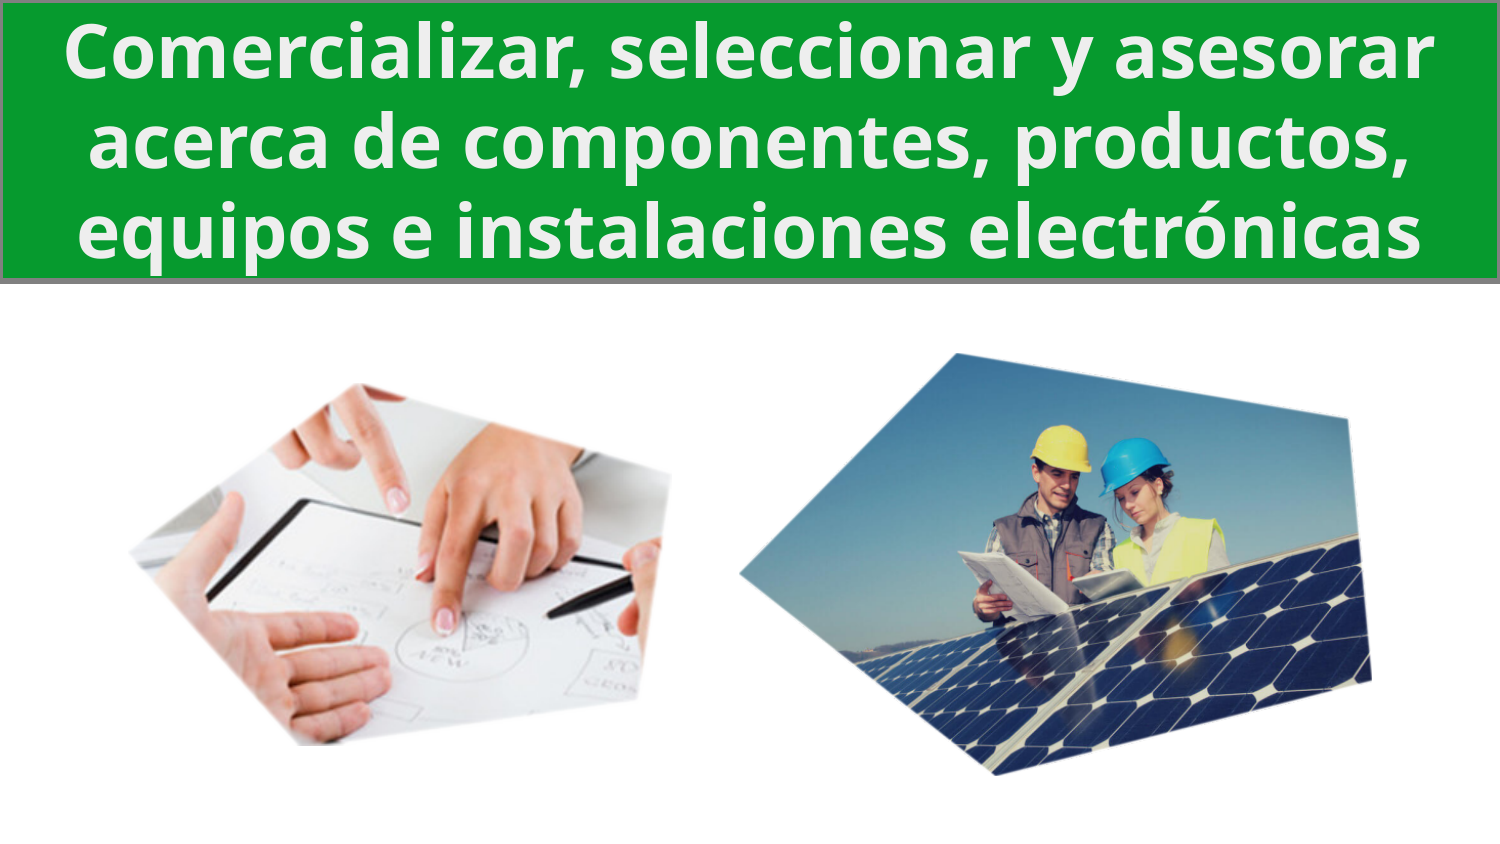

Comercializar, seleccionar y asesorar acerca de componentes, productos, equipos e instalaciones electrónicas